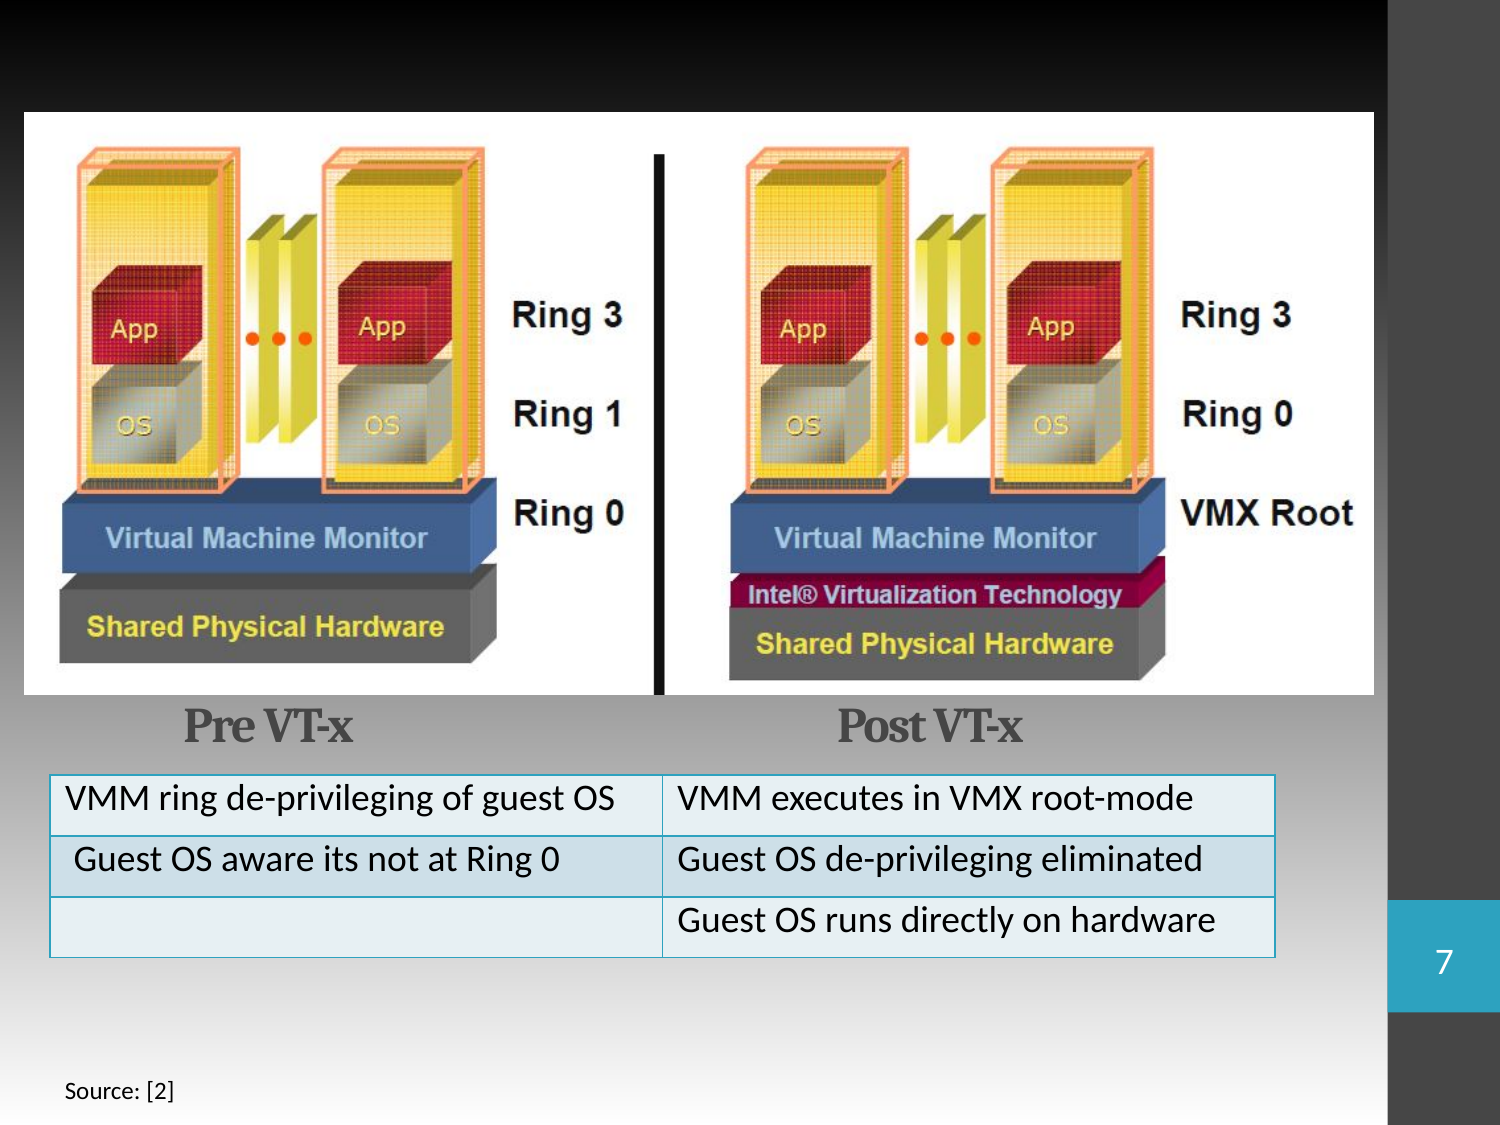

# Pre VT-x Post VT-x
| VMM ring de-privileging of guest OS | VMM executes in VMX root-mode |
| --- | --- |
| Guest OS aware its not at Ring 0 | Guest OS de-privileging eliminated |
| | Guest OS runs directly on hardware |
Source: [2]